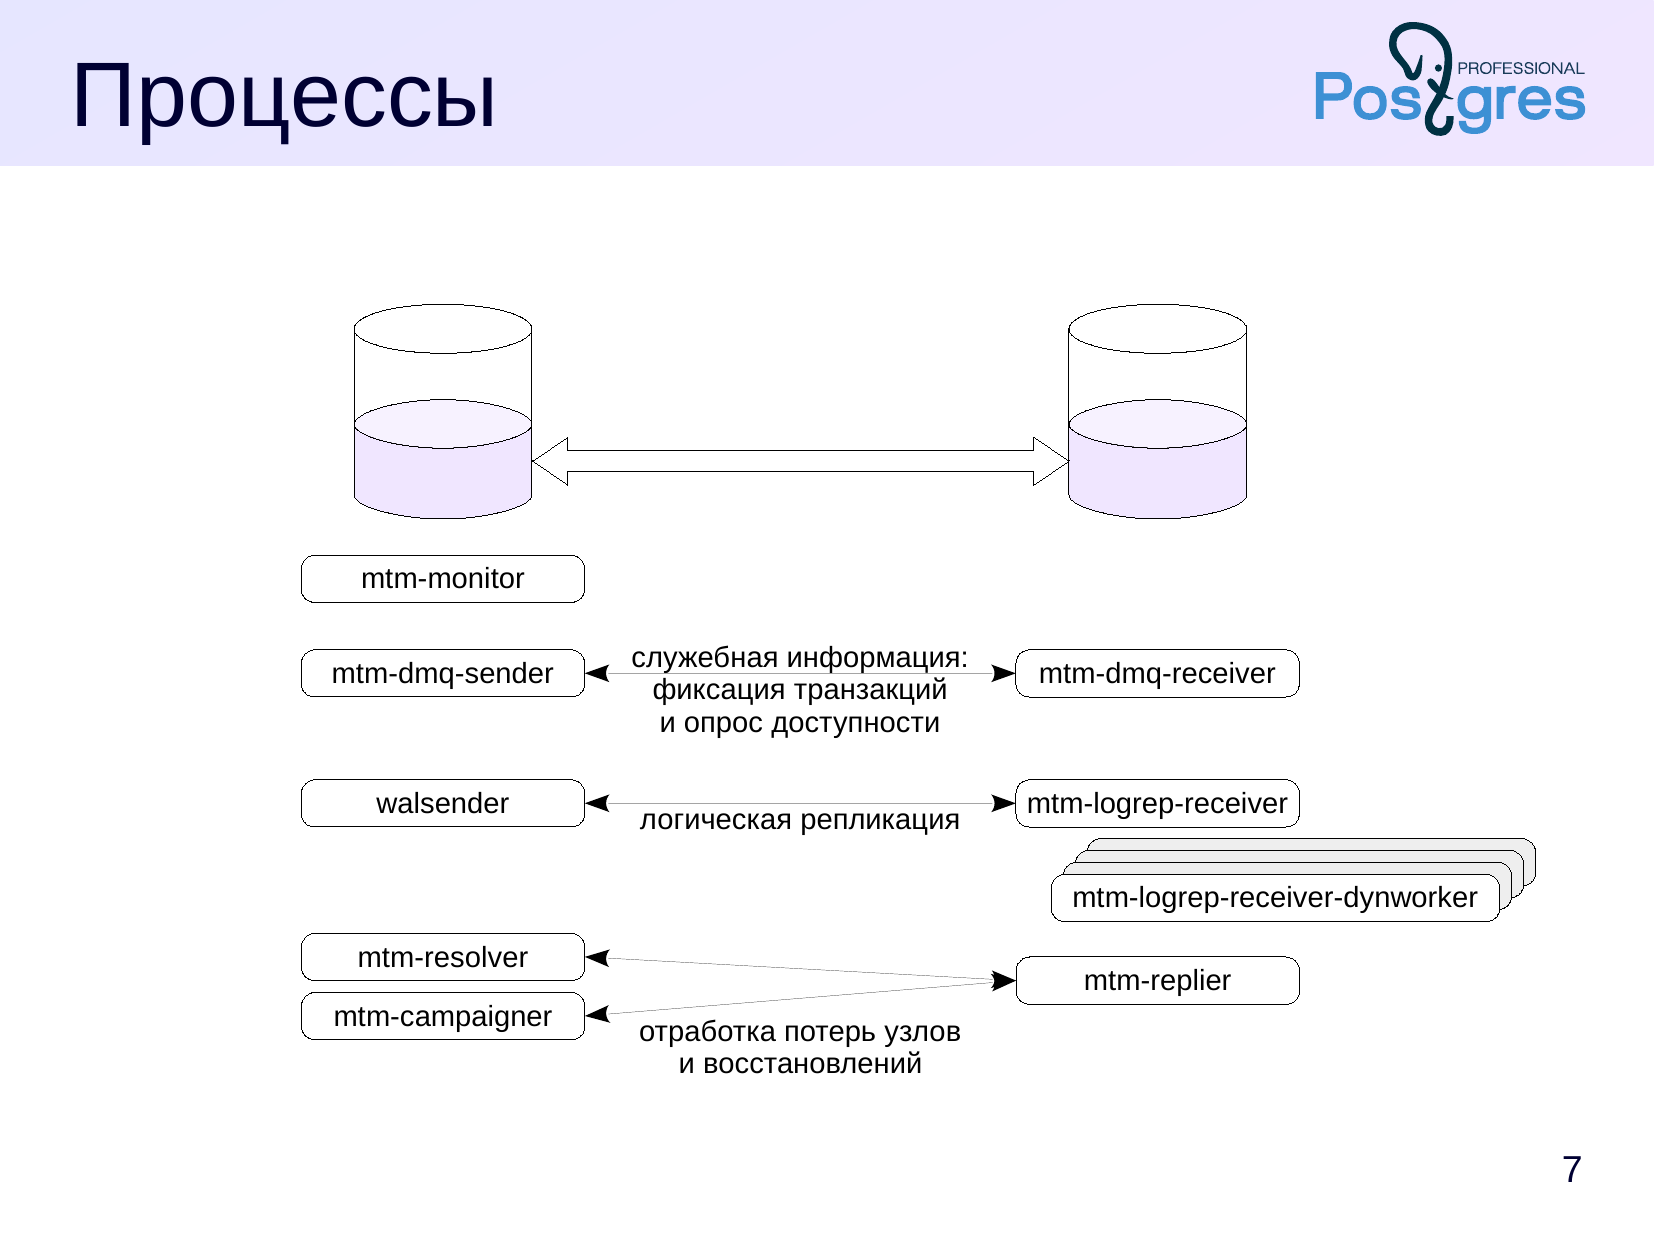

# Процессы
mtm-monitor
mtm-dmq-sender
mtm-dmq-receiver
walsender
mtm-logrep-receiver
mtm-logrep-receiver-dynworker
mtm-resolver
mtm-replier
mtm-campaigner